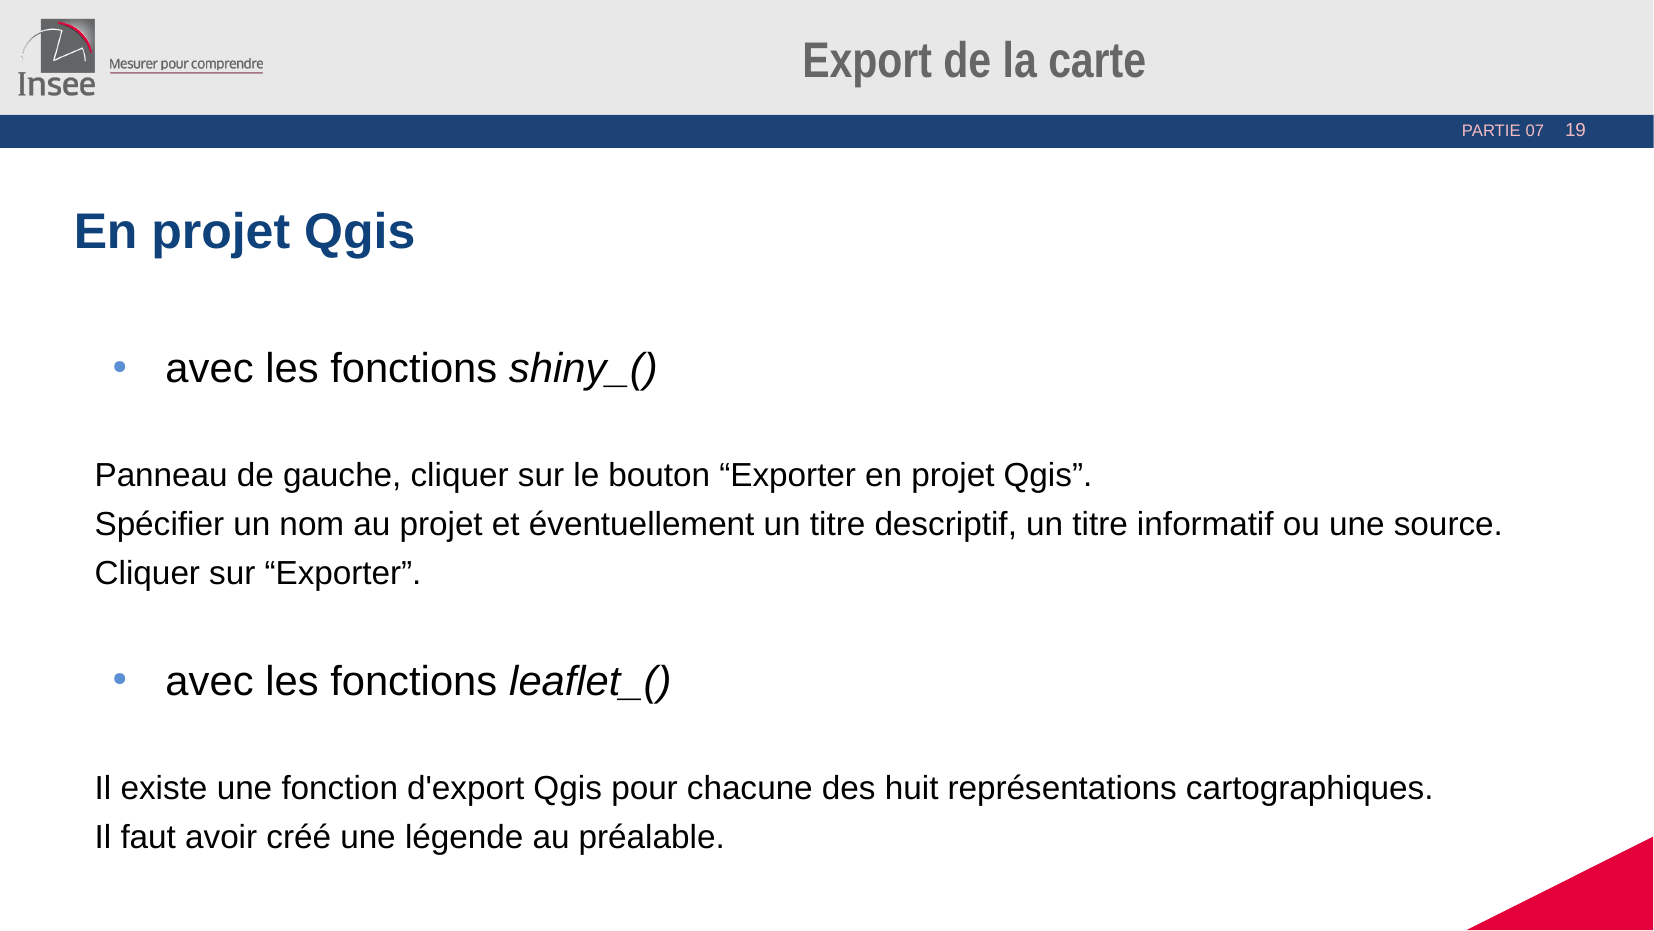

# Export de la carte
PARTIE 07
19
En projet Qgis
avec les fonctions shiny_()
Panneau de gauche, cliquer sur le bouton “Exporter en projet Qgis”.
Spécifier un nom au projet et éventuellement un titre descriptif, un titre informatif ou une source.
Cliquer sur “Exporter”.
avec les fonctions leaflet_()
Il existe une fonction d'export Qgis pour chacune des huit représentations cartographiques.
Il faut avoir créé une légende au préalable.